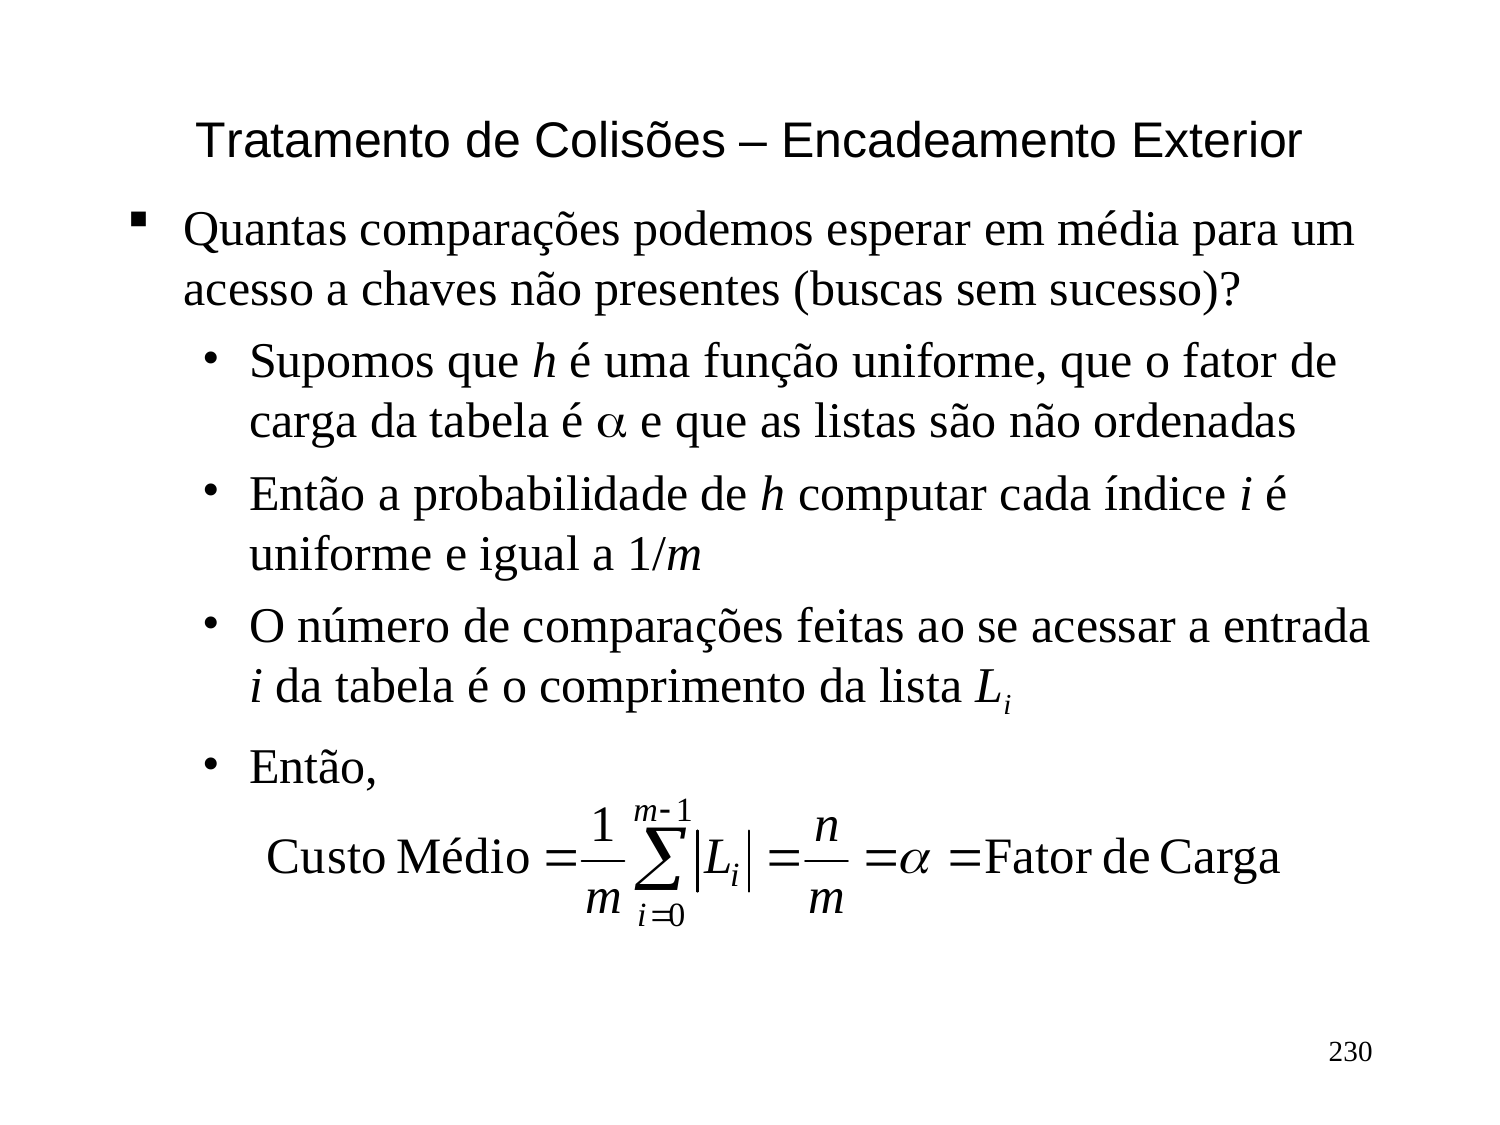

# Tratamento de Colisões – Encadeamento Exterior
Quantas comparações podemos esperar em média para um acesso a chaves não presentes (buscas sem sucesso)?
Supomos que h é uma função uniforme, que o fator de carga da tabela é  e que as listas são não ordenadas
Então a probabilidade de h computar cada índice i é uniforme e igual a 1/m
O número de comparações feitas ao se acessar a entrada i da tabela é o comprimento da lista Li
Então,
230